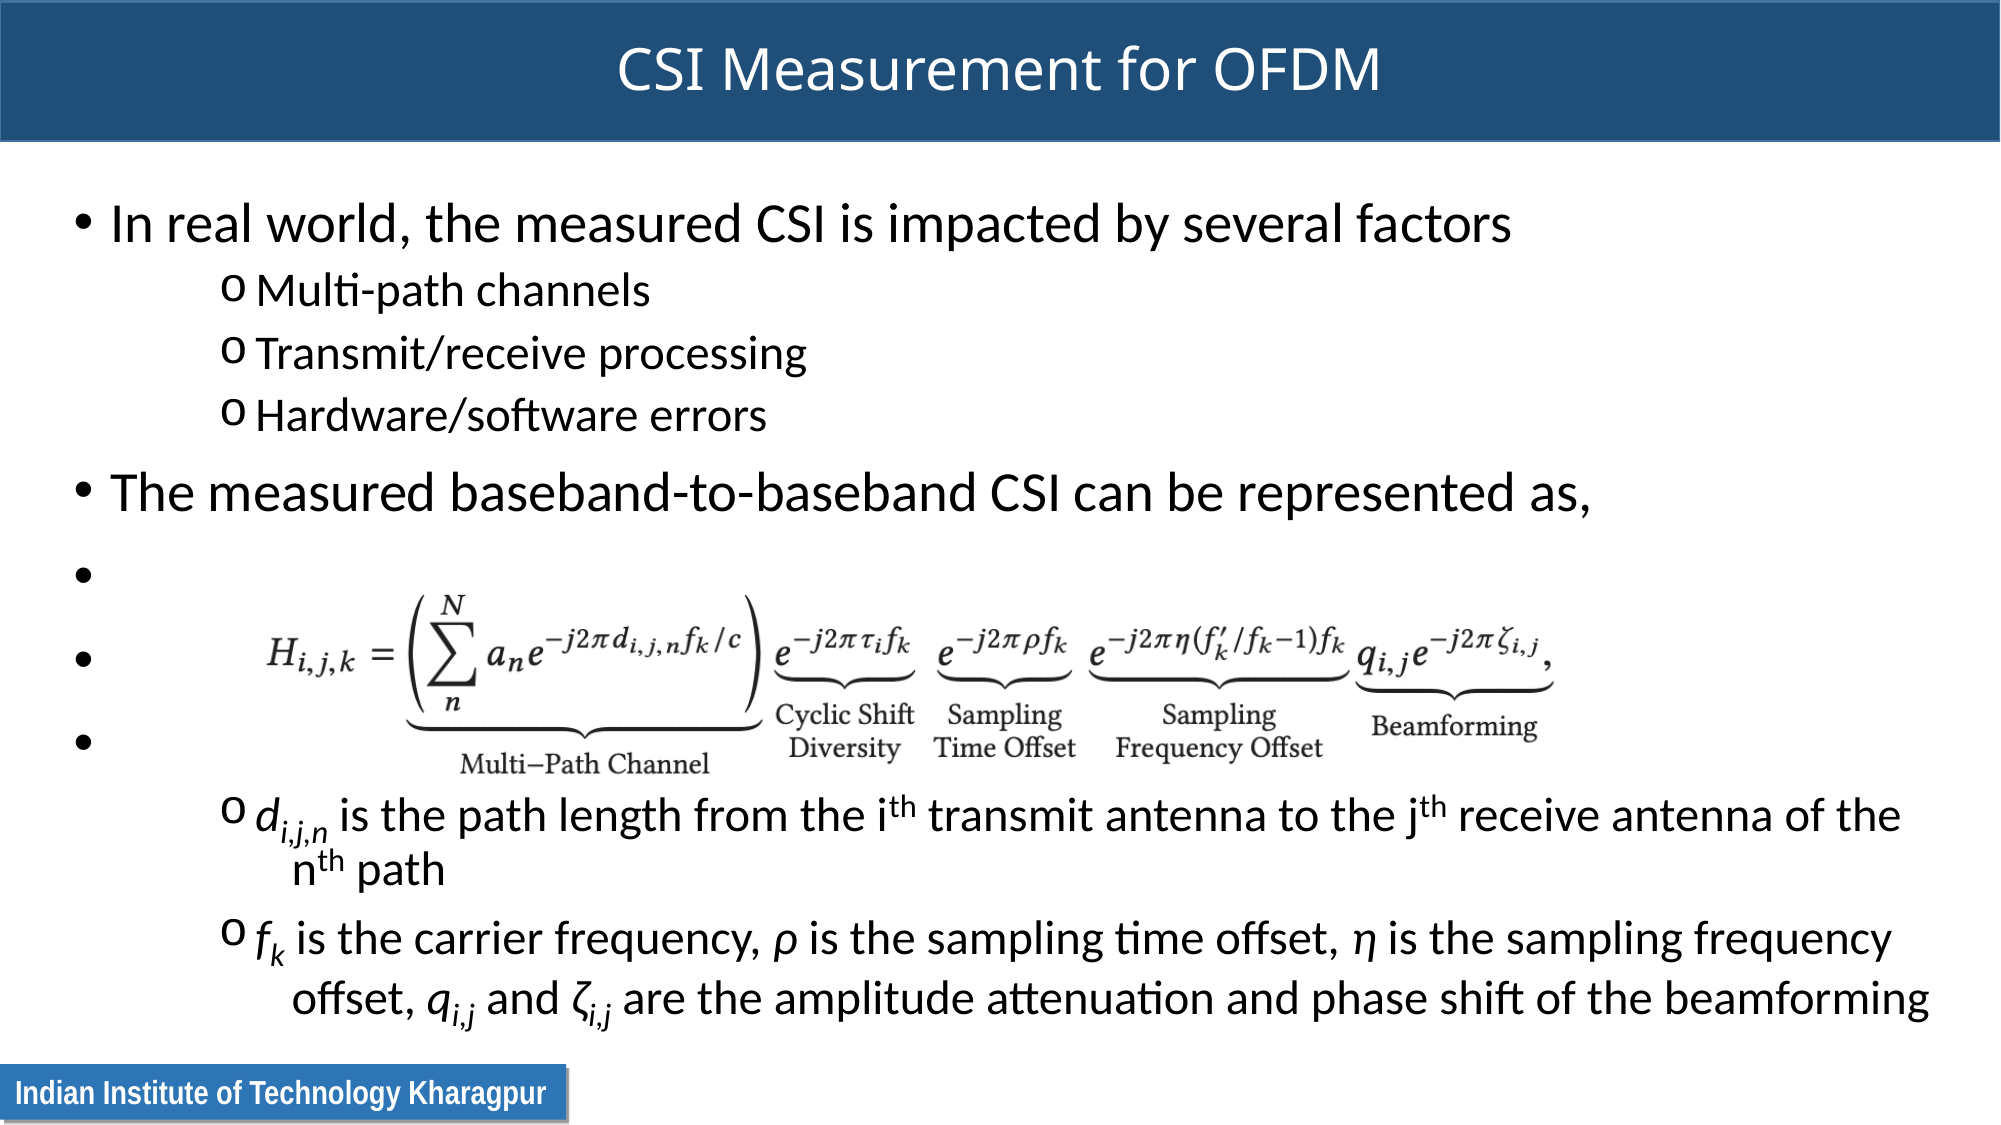

CSI Measurement for OFDM
# In real world, the measured CSI is impacted by several factors
Multi-path channels
Transmit/receive processing
Hardware/software errors
The measured baseband-to-baseband CSI can be represented as,
di,j,n is the path length from the ith transmit antenna to the jth receive antenna of the nth path
fk is the carrier frequency, ρ is the sampling time offset, η is the sampling frequency offset, qi,j and ζi,j are the amplitude attenuation and phase shift of the beamforming